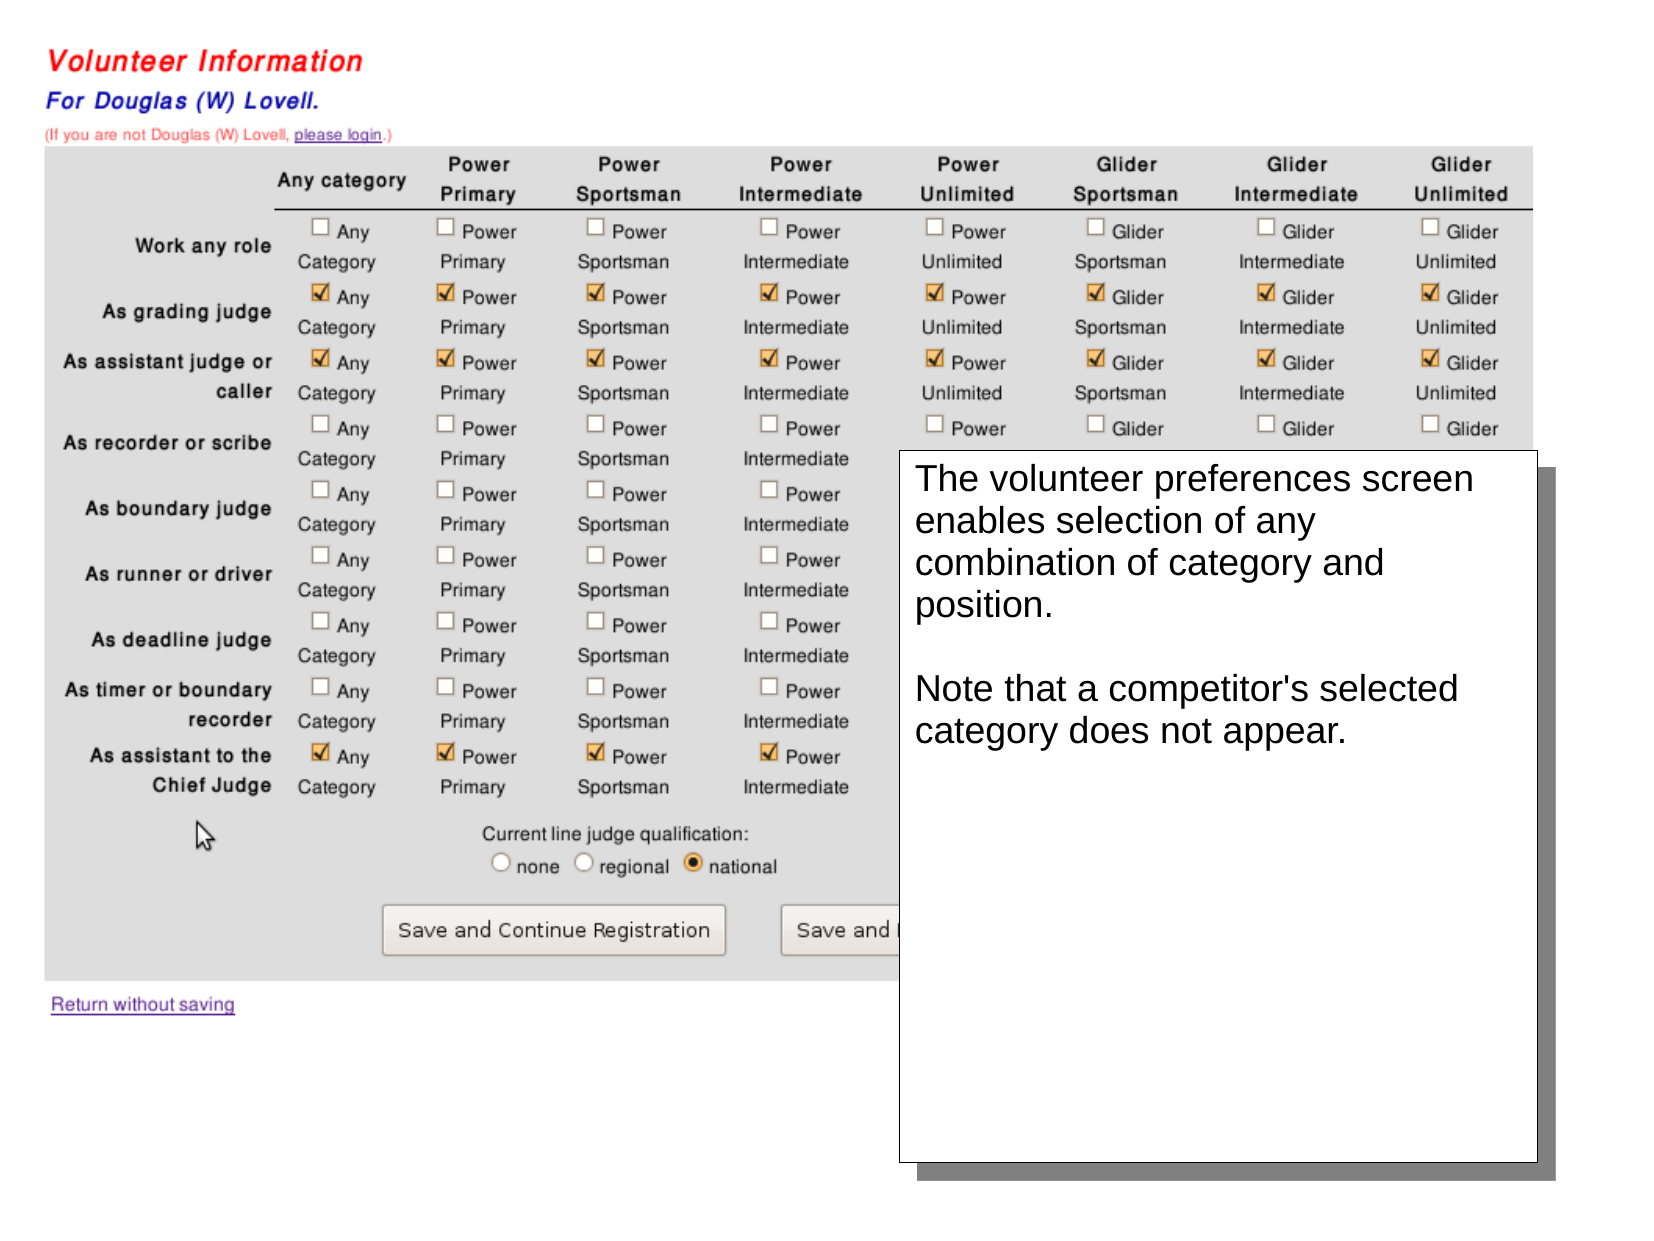

The volunteer preferences screen enables selection of any combination of category and position.
Note that a competitor's selected category does not appear.